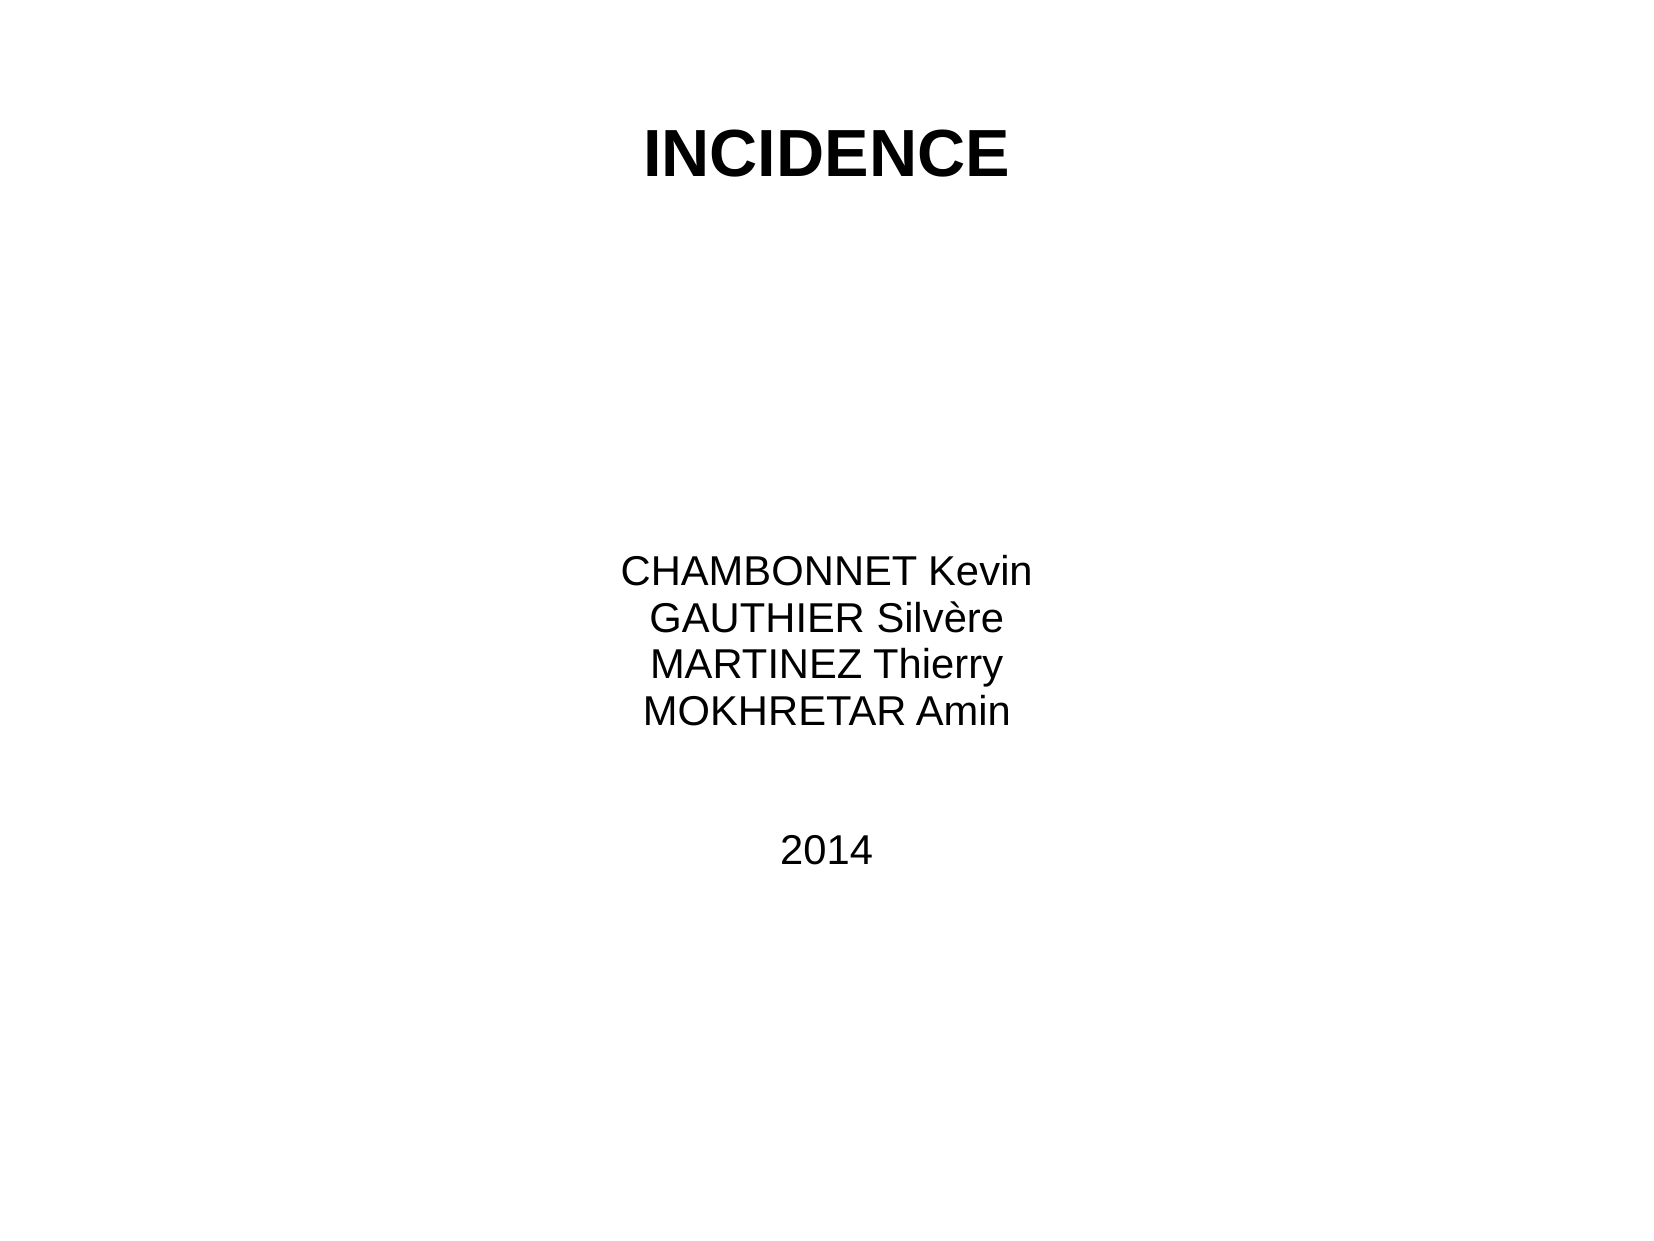

# INCIDENCE
CHAMBONNET Kevin
GAUTHIER Silvère
MARTINEZ Thierry
MOKHRETAR Amin
2014